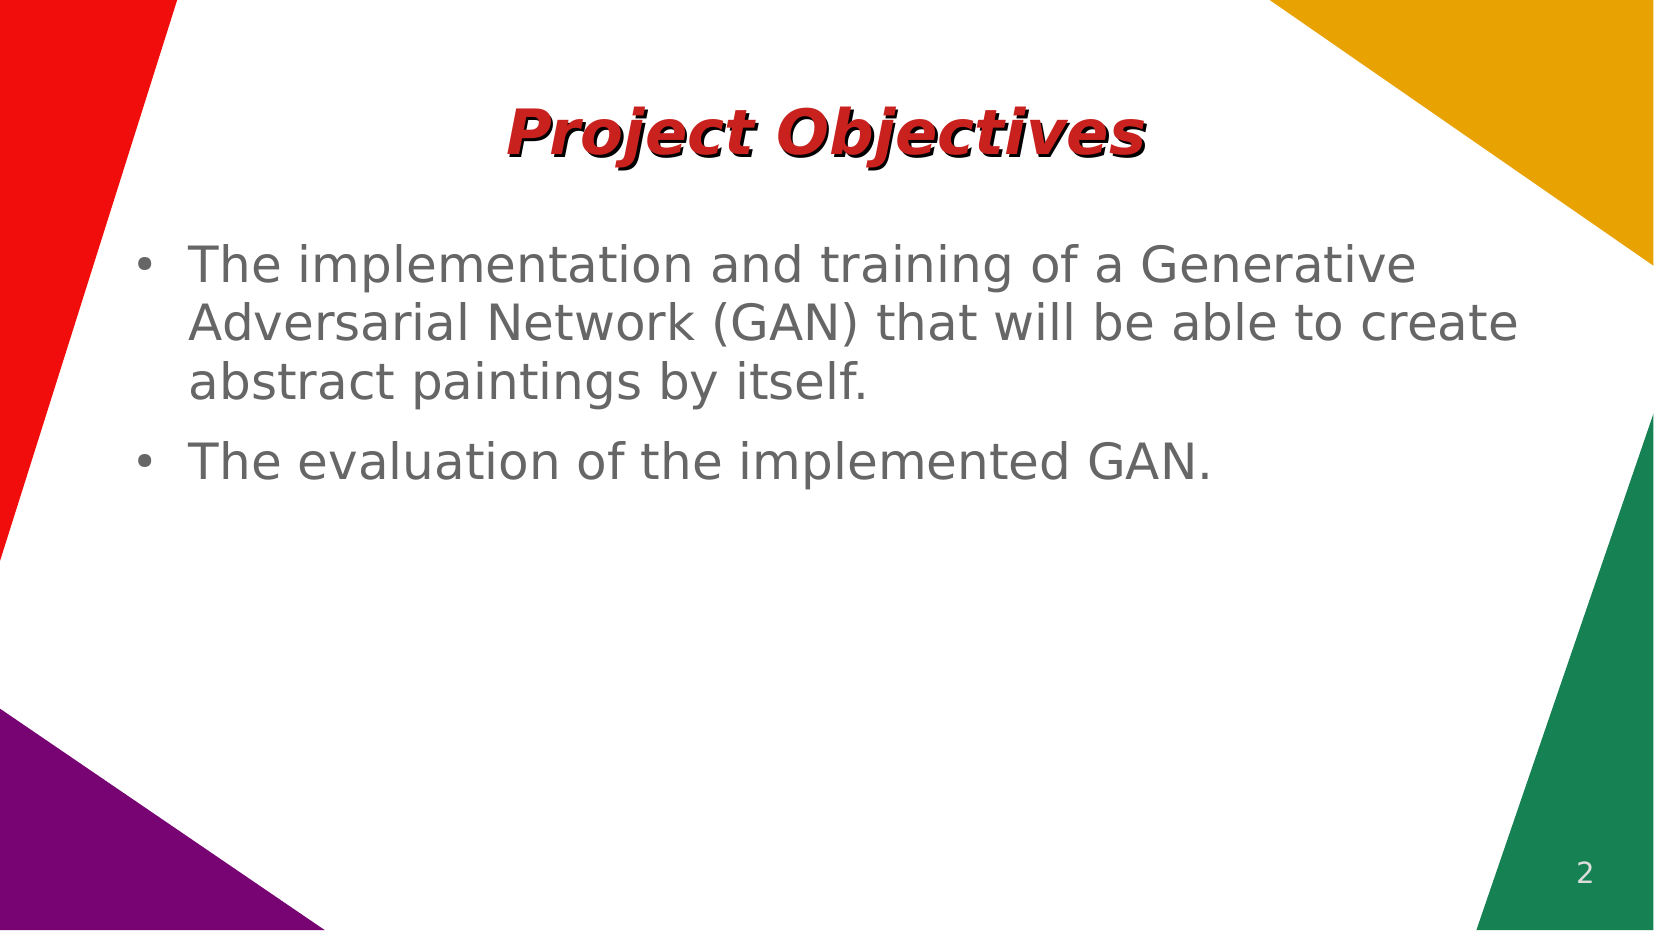

# Project Objectives
The implementation and training of a Generative Adversarial Network (GAN) that will be able to create abstract paintings by itself.
The evaluation of the implemented GAN.
2